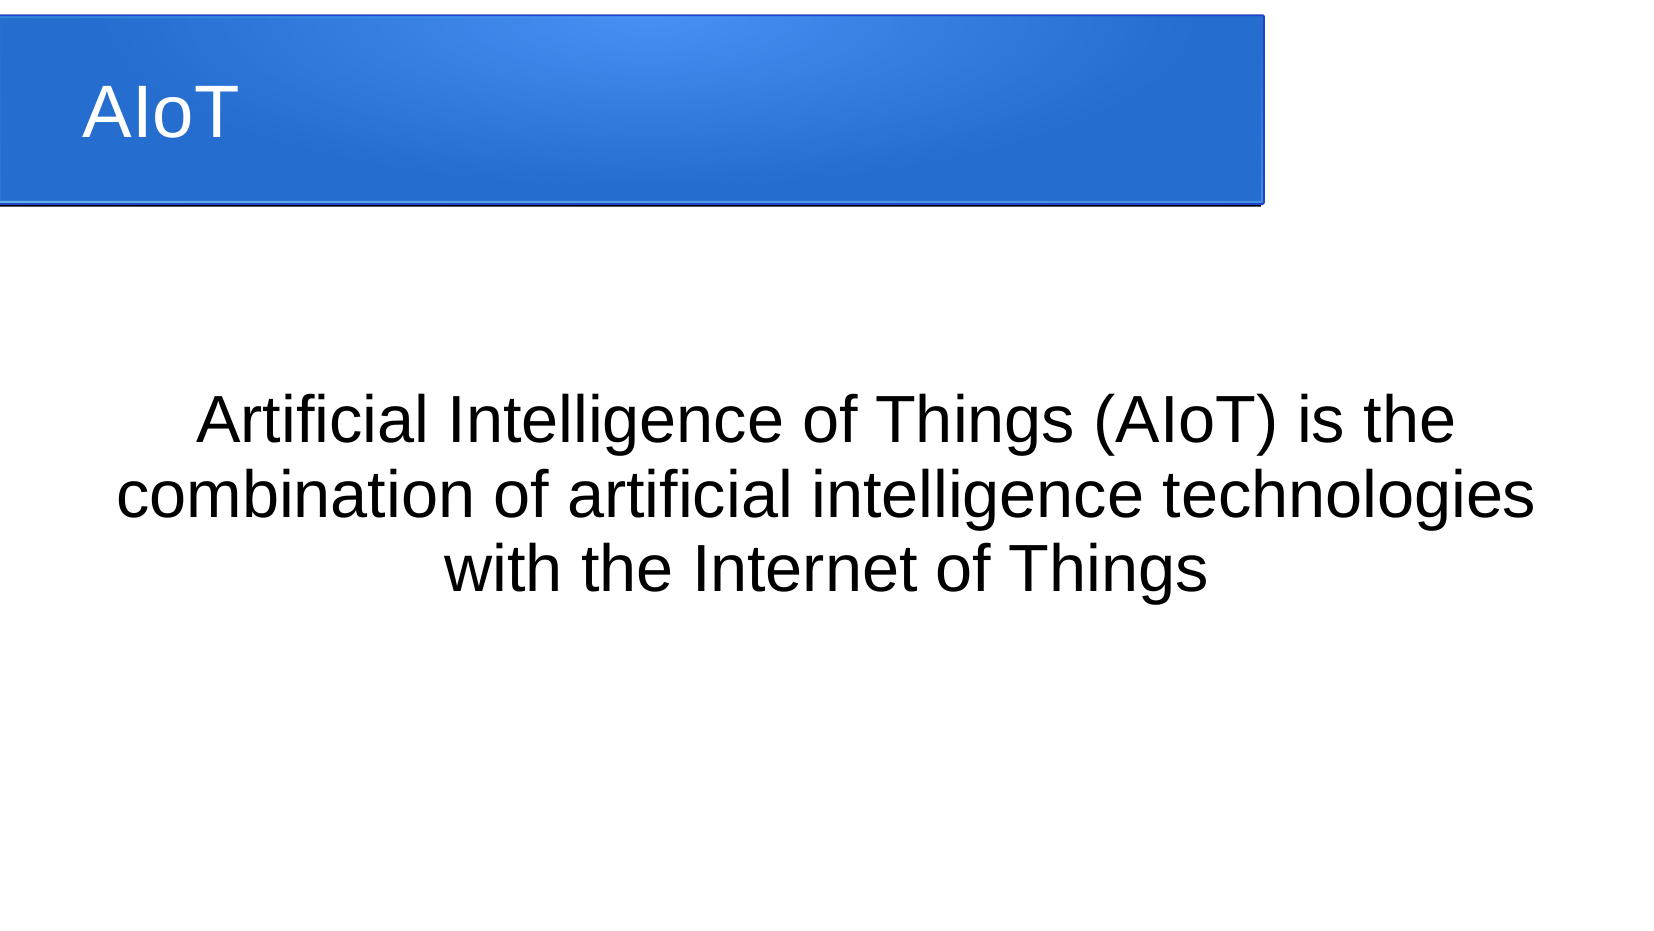

# AIoT
Artificial Intelligence of Things (AIoT) is the combination of artificial intelligence technologies with the Internet of Things